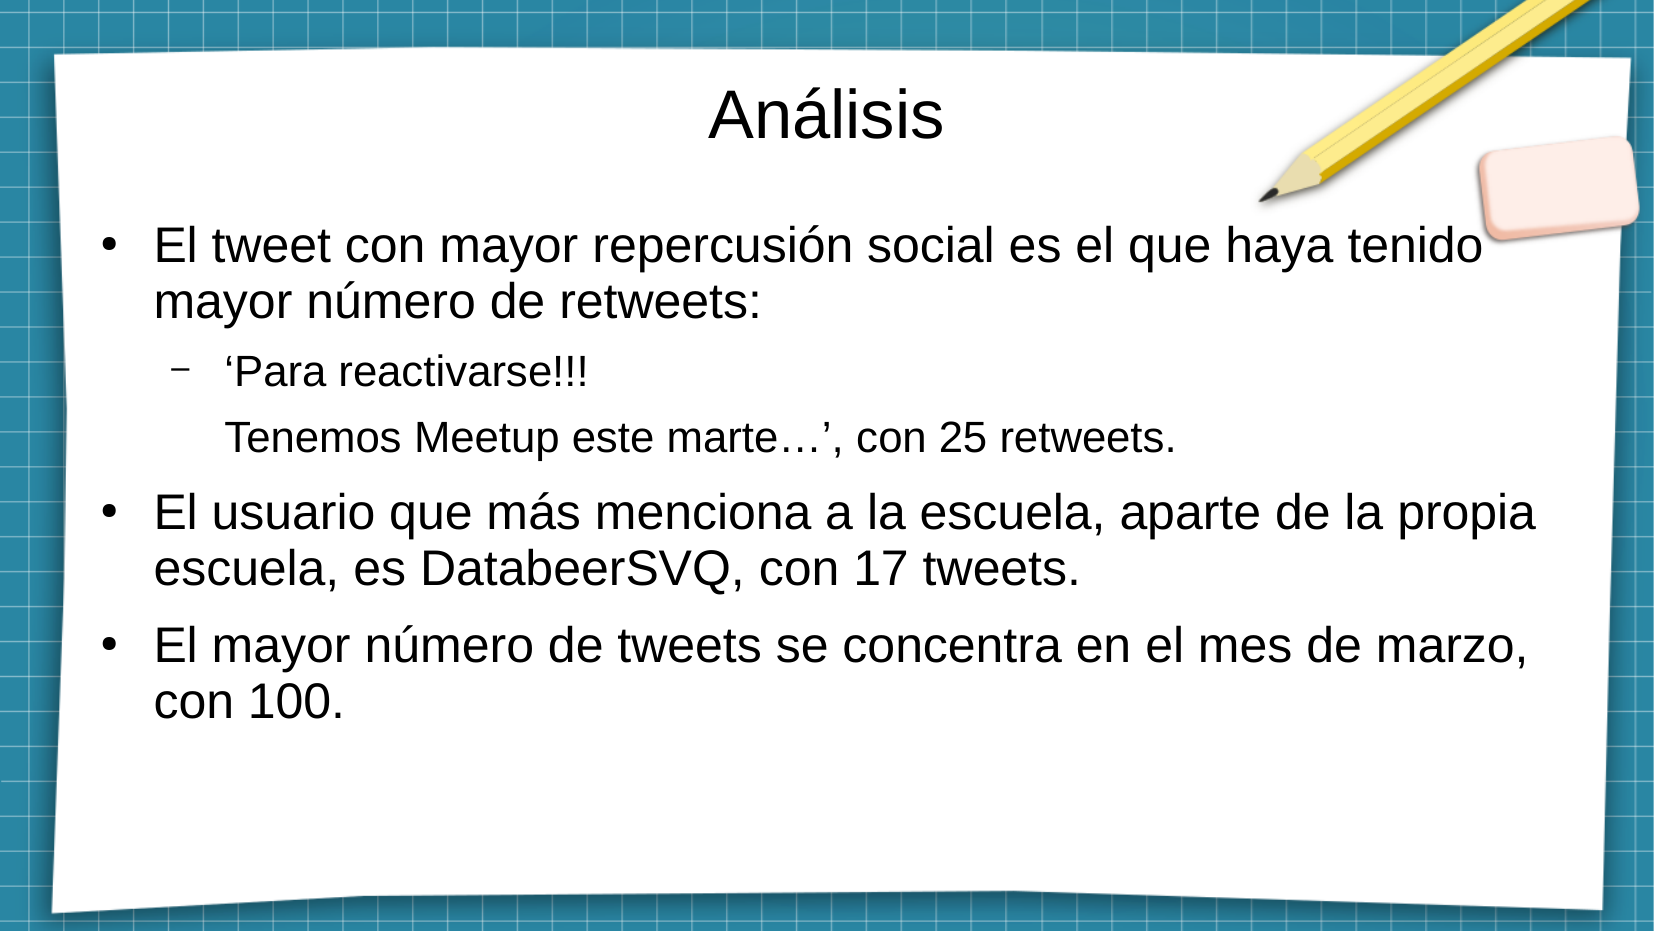

# Análisis
El tweet con mayor repercusión social es el que haya tenido mayor número de retweets:
‘Para reactivarse!!!
Tenemos Meetup este marte…’, con 25 retweets.
El usuario que más menciona a la escuela, aparte de la propia escuela, es DatabeerSVQ, con 17 tweets.
El mayor número de tweets se concentra en el mes de marzo, con 100.